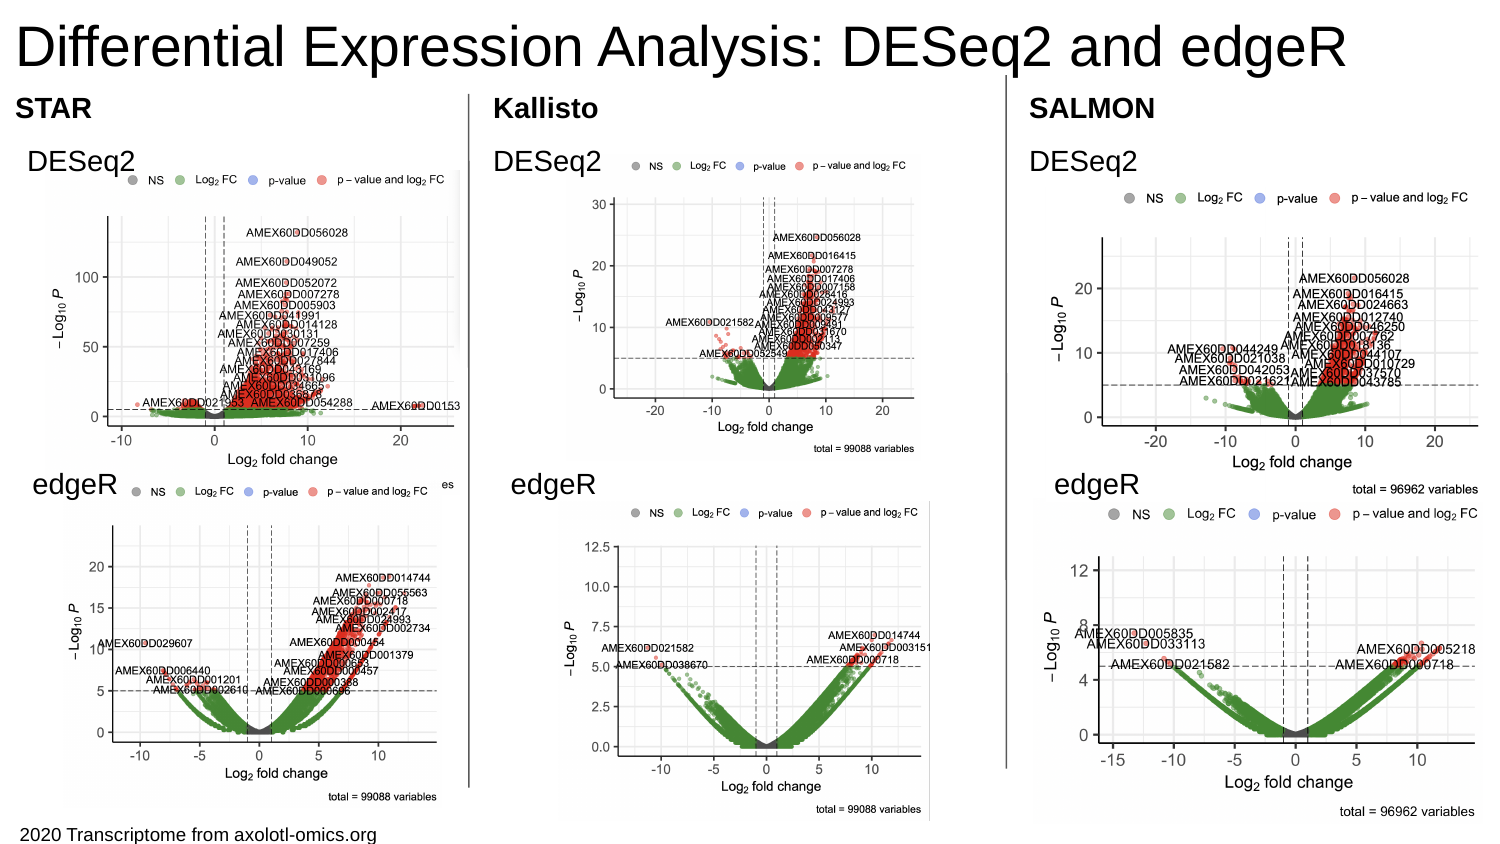

# Differential Expression Analysis: DESeq2 and edgeR
STAR
Kallisto
SALMON
DESeq2
DESeq2
DESeq2
edgeR
edgeR
edgeR
2020 Transcriptome from axolotl-omics.org